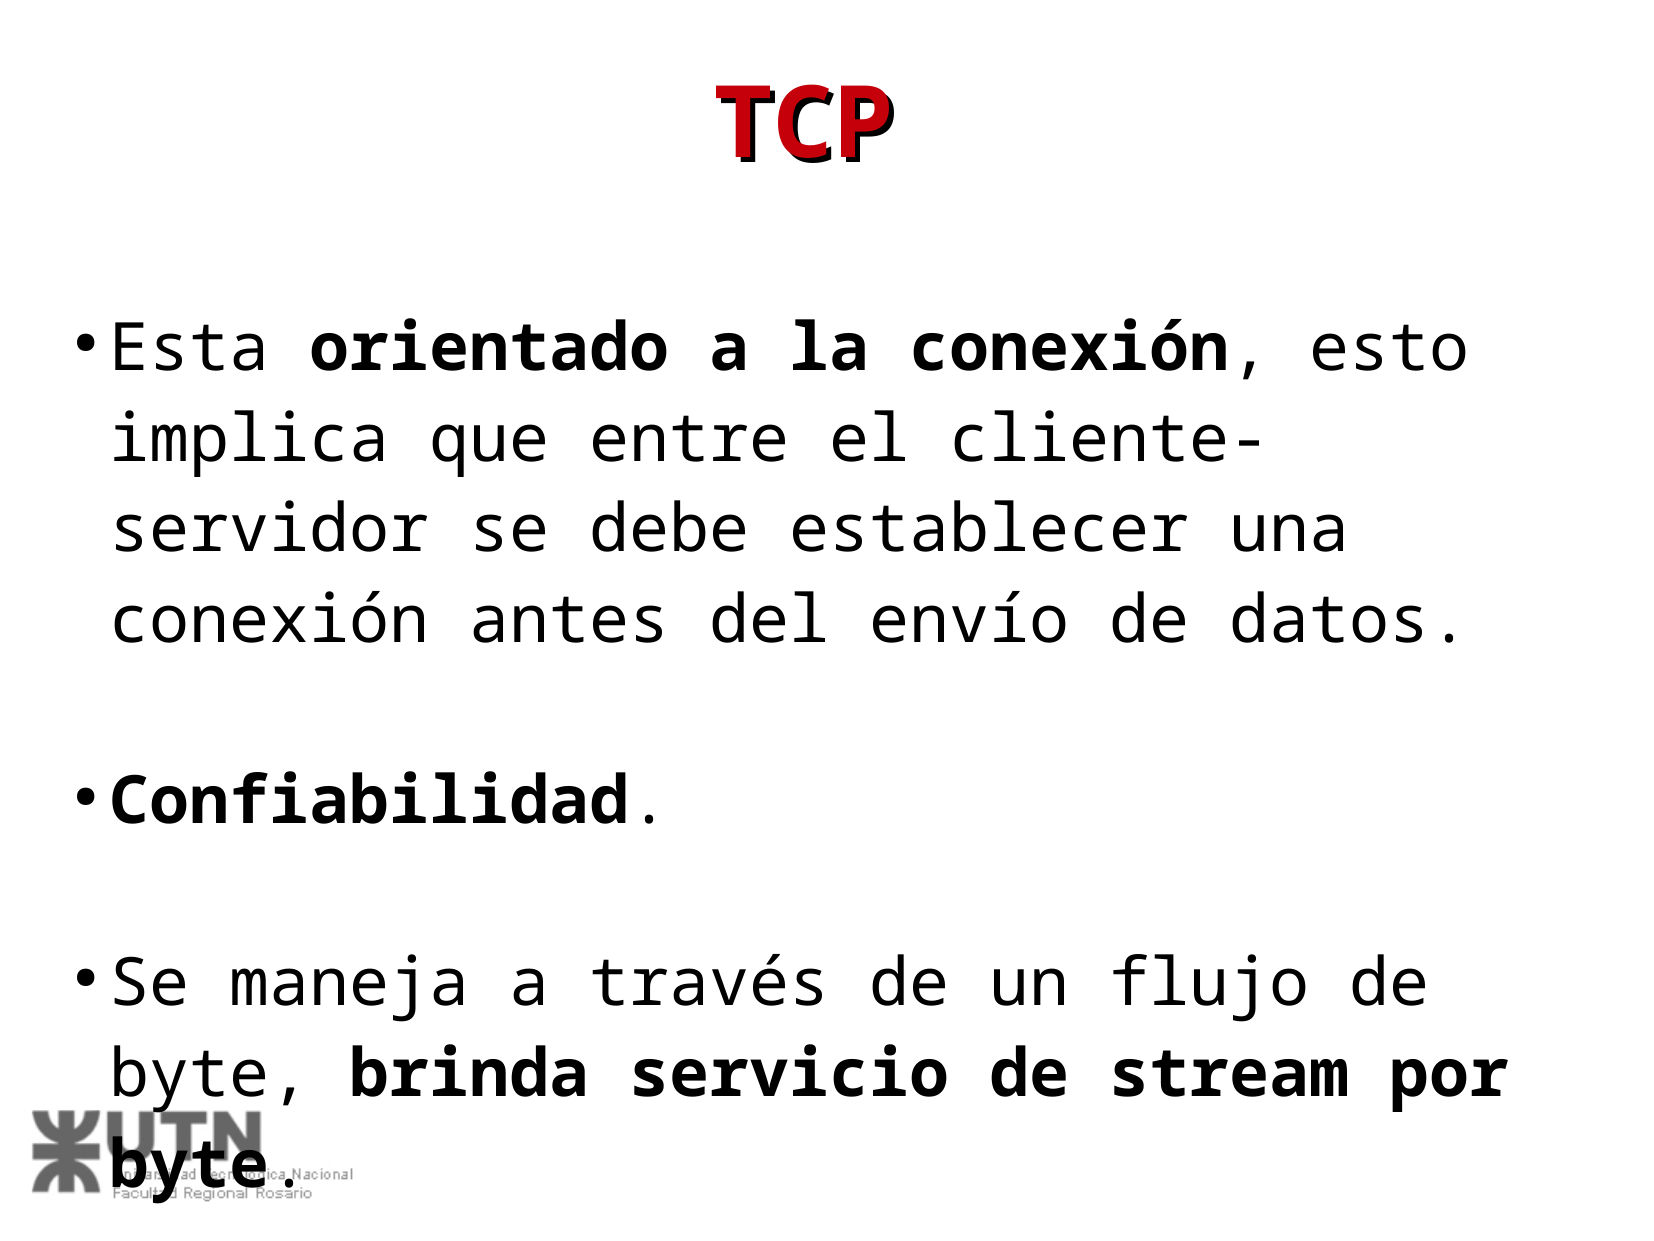

# TCP
Esta orientado a la conexión, esto implica que entre el cliente- servidor se debe establecer una conexión antes del envío de datos.
Confiabilidad.
Se maneja a través de un flujo de byte, brinda servicio de stream por byte.
Segmentos.